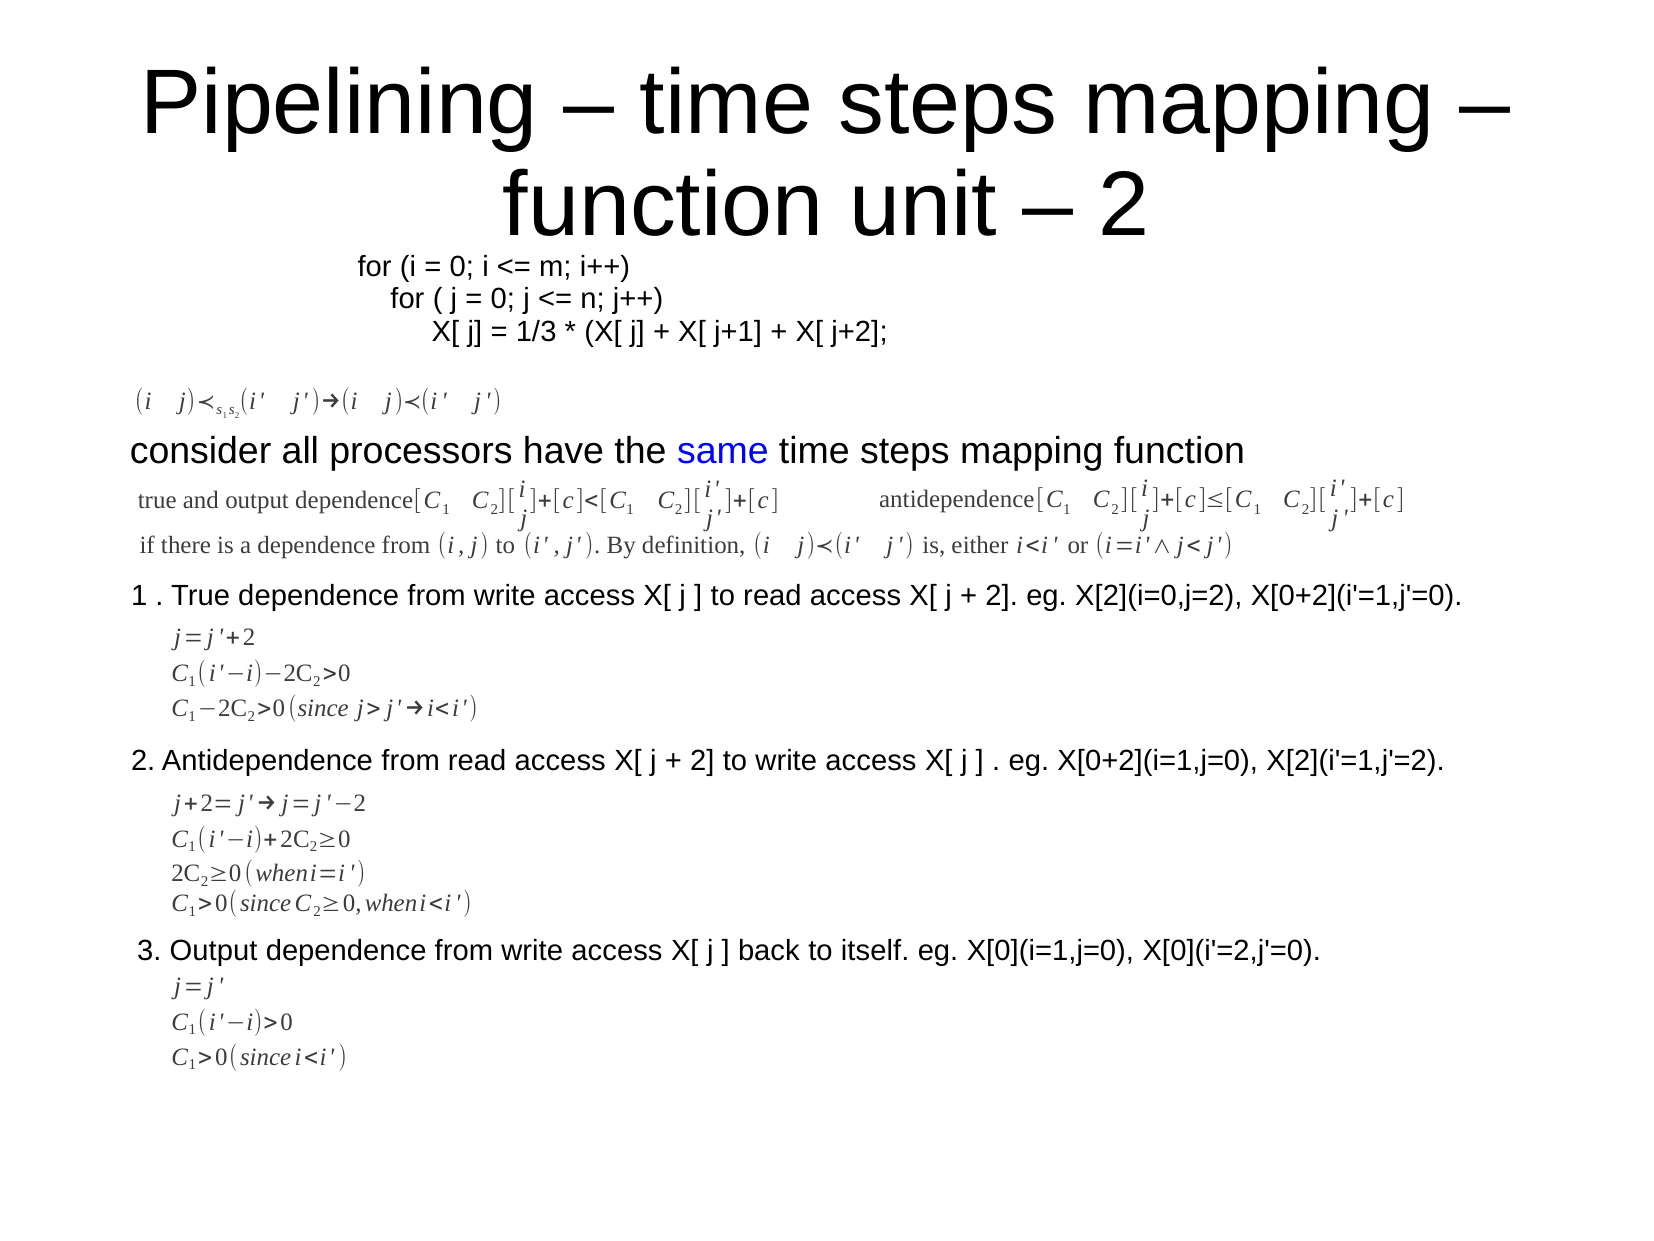

# Pipelining – time steps mapping – function unit – 2
for (i = 0; i <= m; i++)
 for ( j = 0; j <= n; j++)
 X[ j] = 1/3 * (X[ j] + X[ j+1] + X[ j+2];
consider all processors have the same time steps mapping function
1 . True dependence from write access X[ j ] to read access X[ j + 2]. eg. X[2](i=0,j=2), X[0+2](i'=1,j'=0).
2. Antidependence from read access X[ j + 2] to write access X[ j ] . eg. X[0+2](i=1,j=0), X[2](i'=1,j'=2).
3. Output dependence from write access X[ j ] back to itself. eg. X[0](i=1,j=0), X[0](i'=2,j'=0).